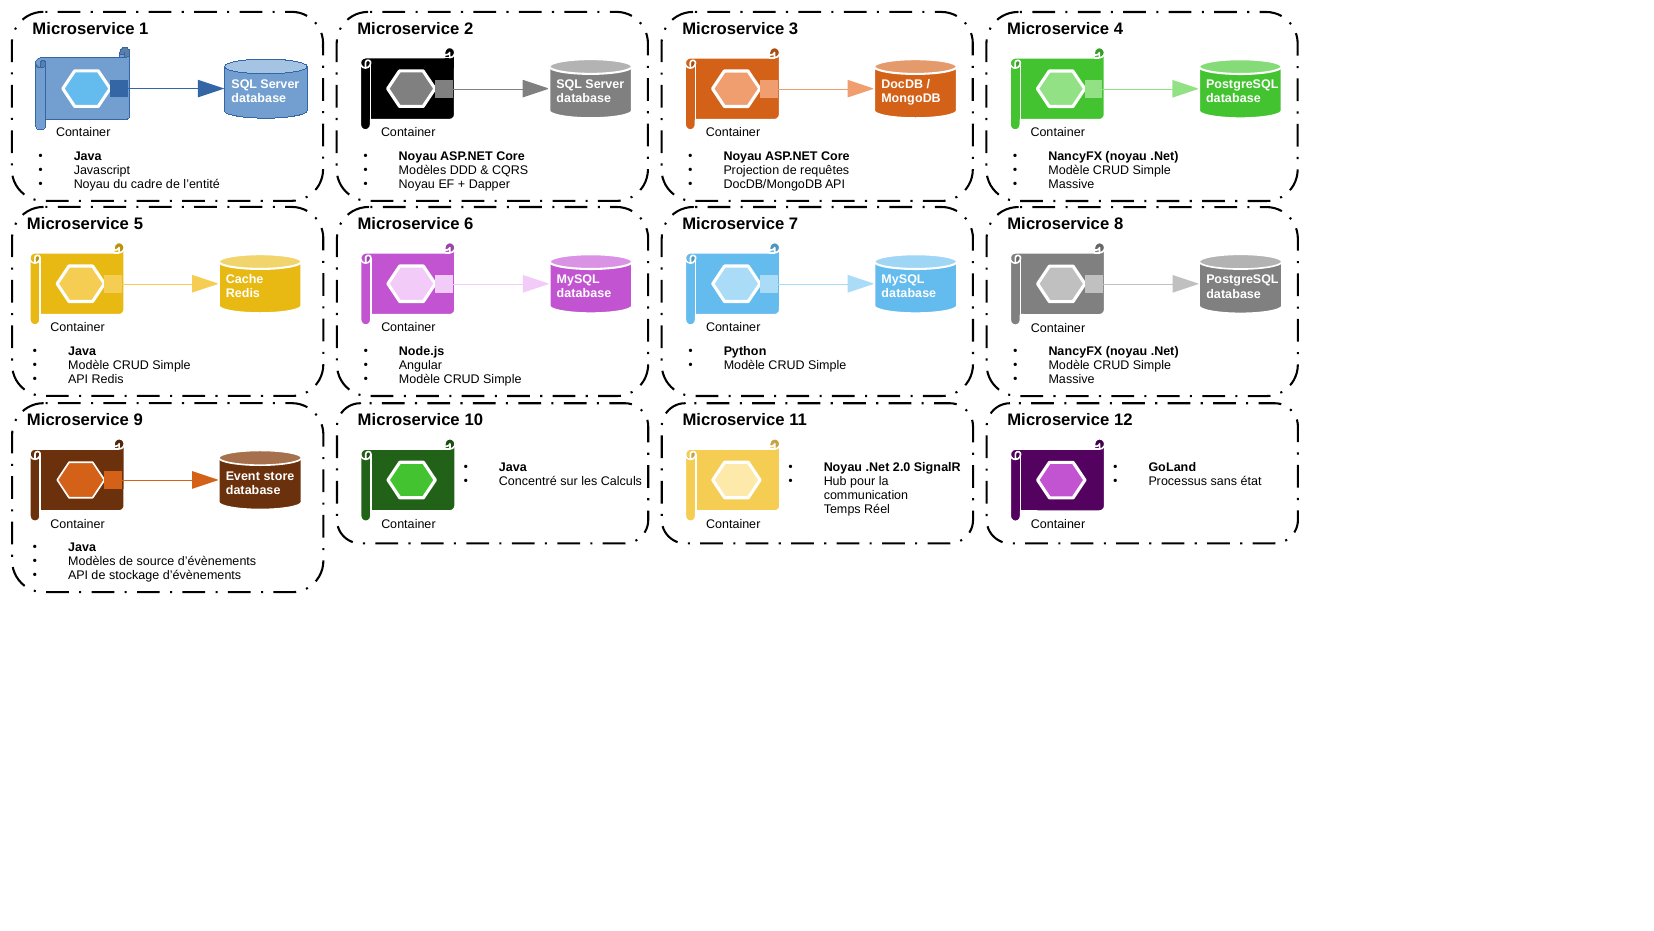

Microservice 1
Microservice 2
Microservice 3
Microservice 4
SQL Server
database
SQL Server
database
DocDB /
MongoDB
PostgreSQL
database
Container
Container
Container
Container
Java
Javascript
Noyau du cadre de l’entité
Noyau ASP.NET Core
Modèles DDD & CQRS
Noyau EF + Dapper
Noyau ASP.NET Core
Projection de requêtes
DocDB/MongoDB API
NancyFX (noyau .Net)
Modèle CRUD Simple
Massive
Microservice 5
Microservice 6
Microservice 7
Microservice 8
Cache
Redis
MySQL
database
MySQL
database
PostgreSQL
database
Container
Container
Container
Container
Java
Modèle CRUD Simple
API Redis
Node.js
Angular
Modèle CRUD Simple
Python
Modèle CRUD Simple
NancyFX (noyau .Net)
Modèle CRUD Simple
Massive
Microservice 9
Microservice 10
Microservice 11
Microservice 12
Java
Concentré sur les Calculs
Noyau .Net 2.0 SignalR
Hub pour la communication
Temps Réel
GoLand
Processus sans état
Event store
database
PostgreSQL
database
Container
Container
Container
Container
Java
Modèles de source d’évènements
API de stockage d’évènements